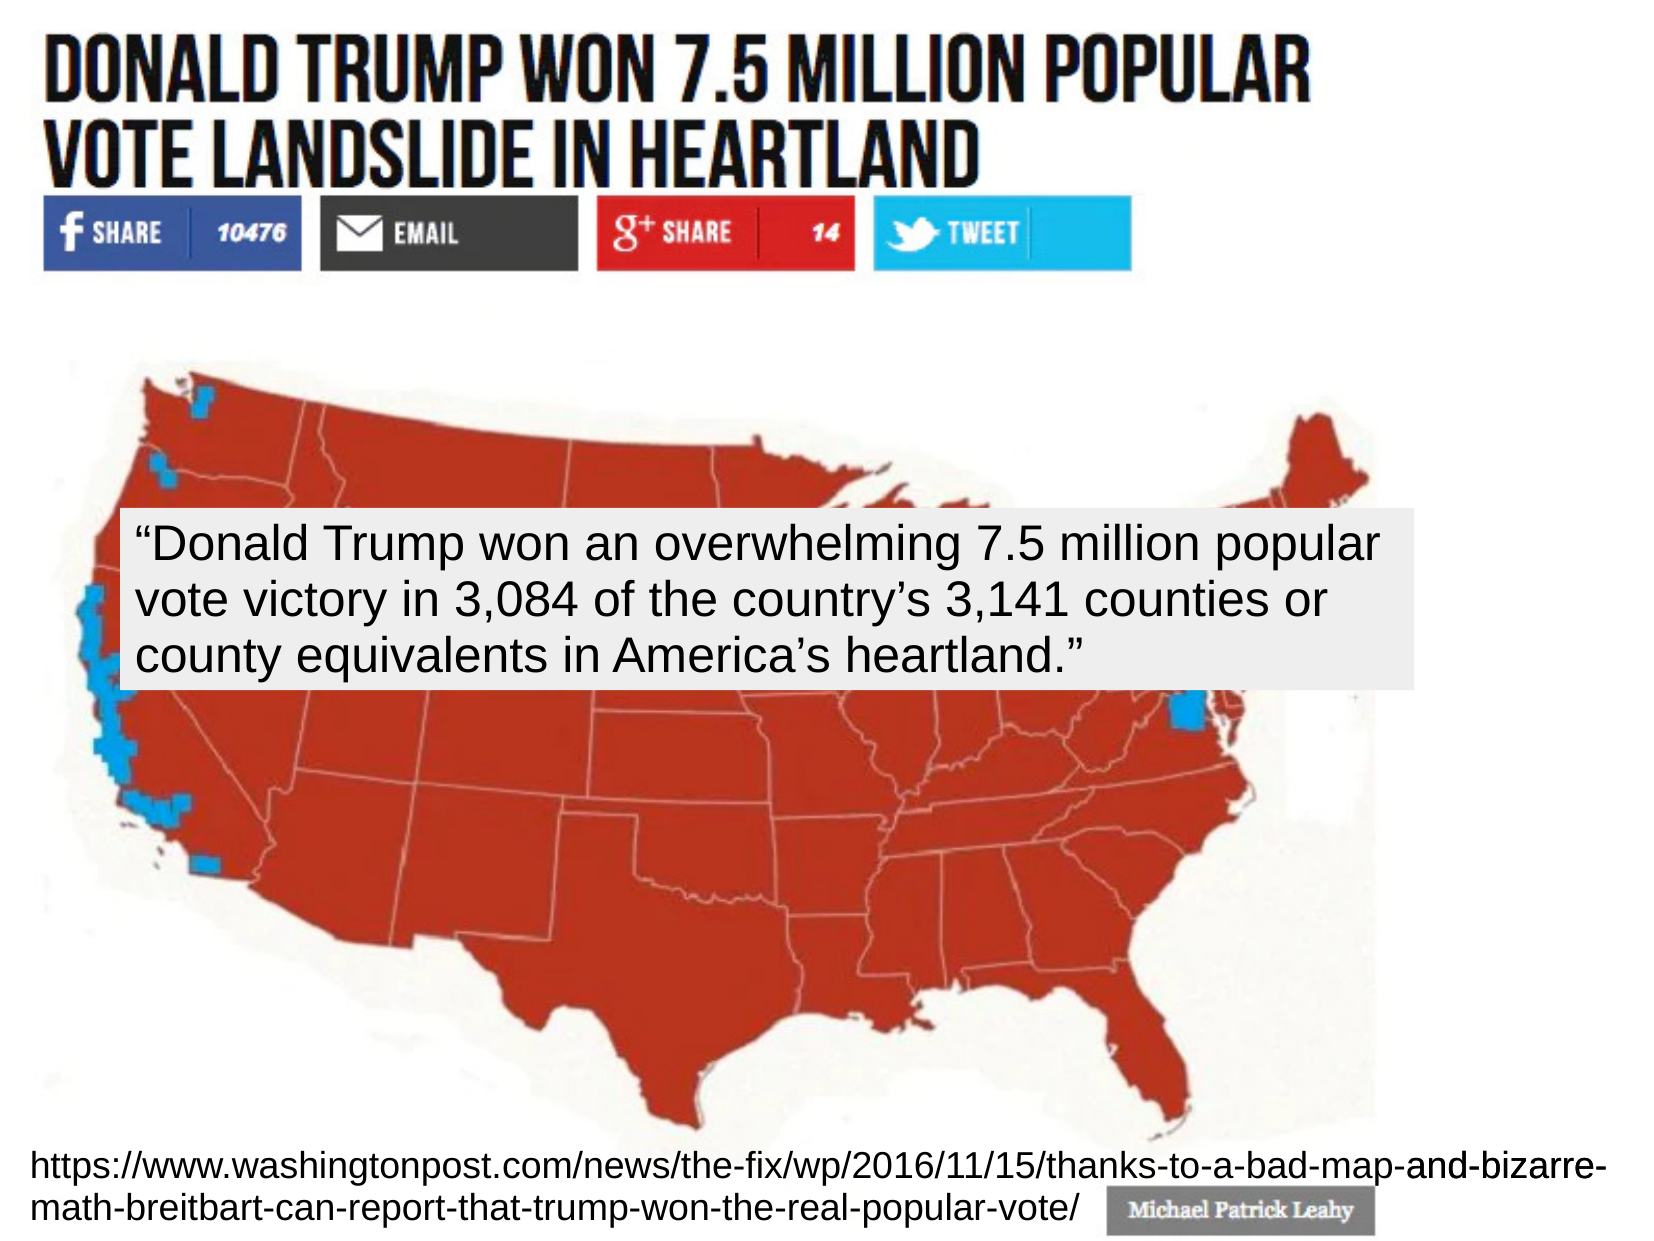

#
“Donald Trump won an overwhelming 7.5 million popular vote victory in 3,084 of the country’s 3,141 counties or county equivalents in America’s heartland.”
https://www.washingtonpost.com/news/the-fix/wp/2016/11/15/thanks-to-a-bad-map-and-bizarre-math-breitbart-can-report-that-trump-won-the-real-popular-vote/
https://www.washingtonpost.com/news/the-fix/wp/2016/11/15/thanks-to-a-bad-map-and-bizarre-math-breitbart-can-report-that-trump-won-the-real-popular-vote/